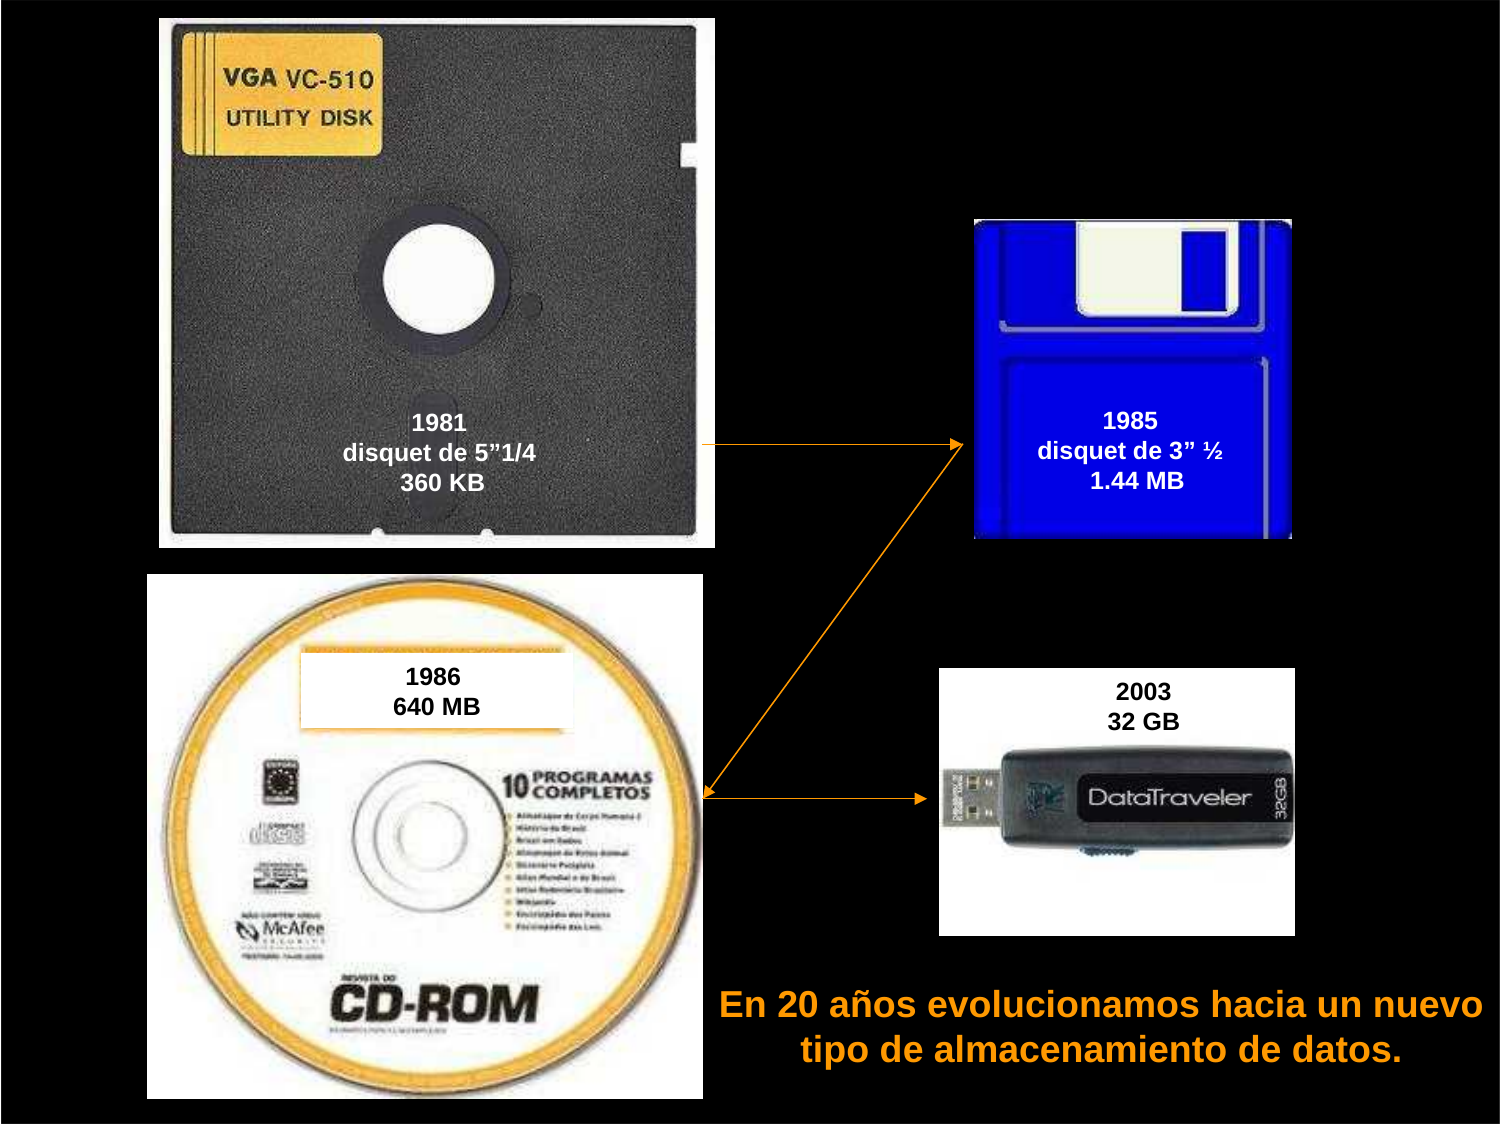

1985
disquet de 3” ½
 1.44 MB
1981
disquet de 5”1/4
360 KB
1986
640 MB
2003
32 GB
En 20 años evolucionamos hacia un nuevo
tipo de almacenamiento de datos.